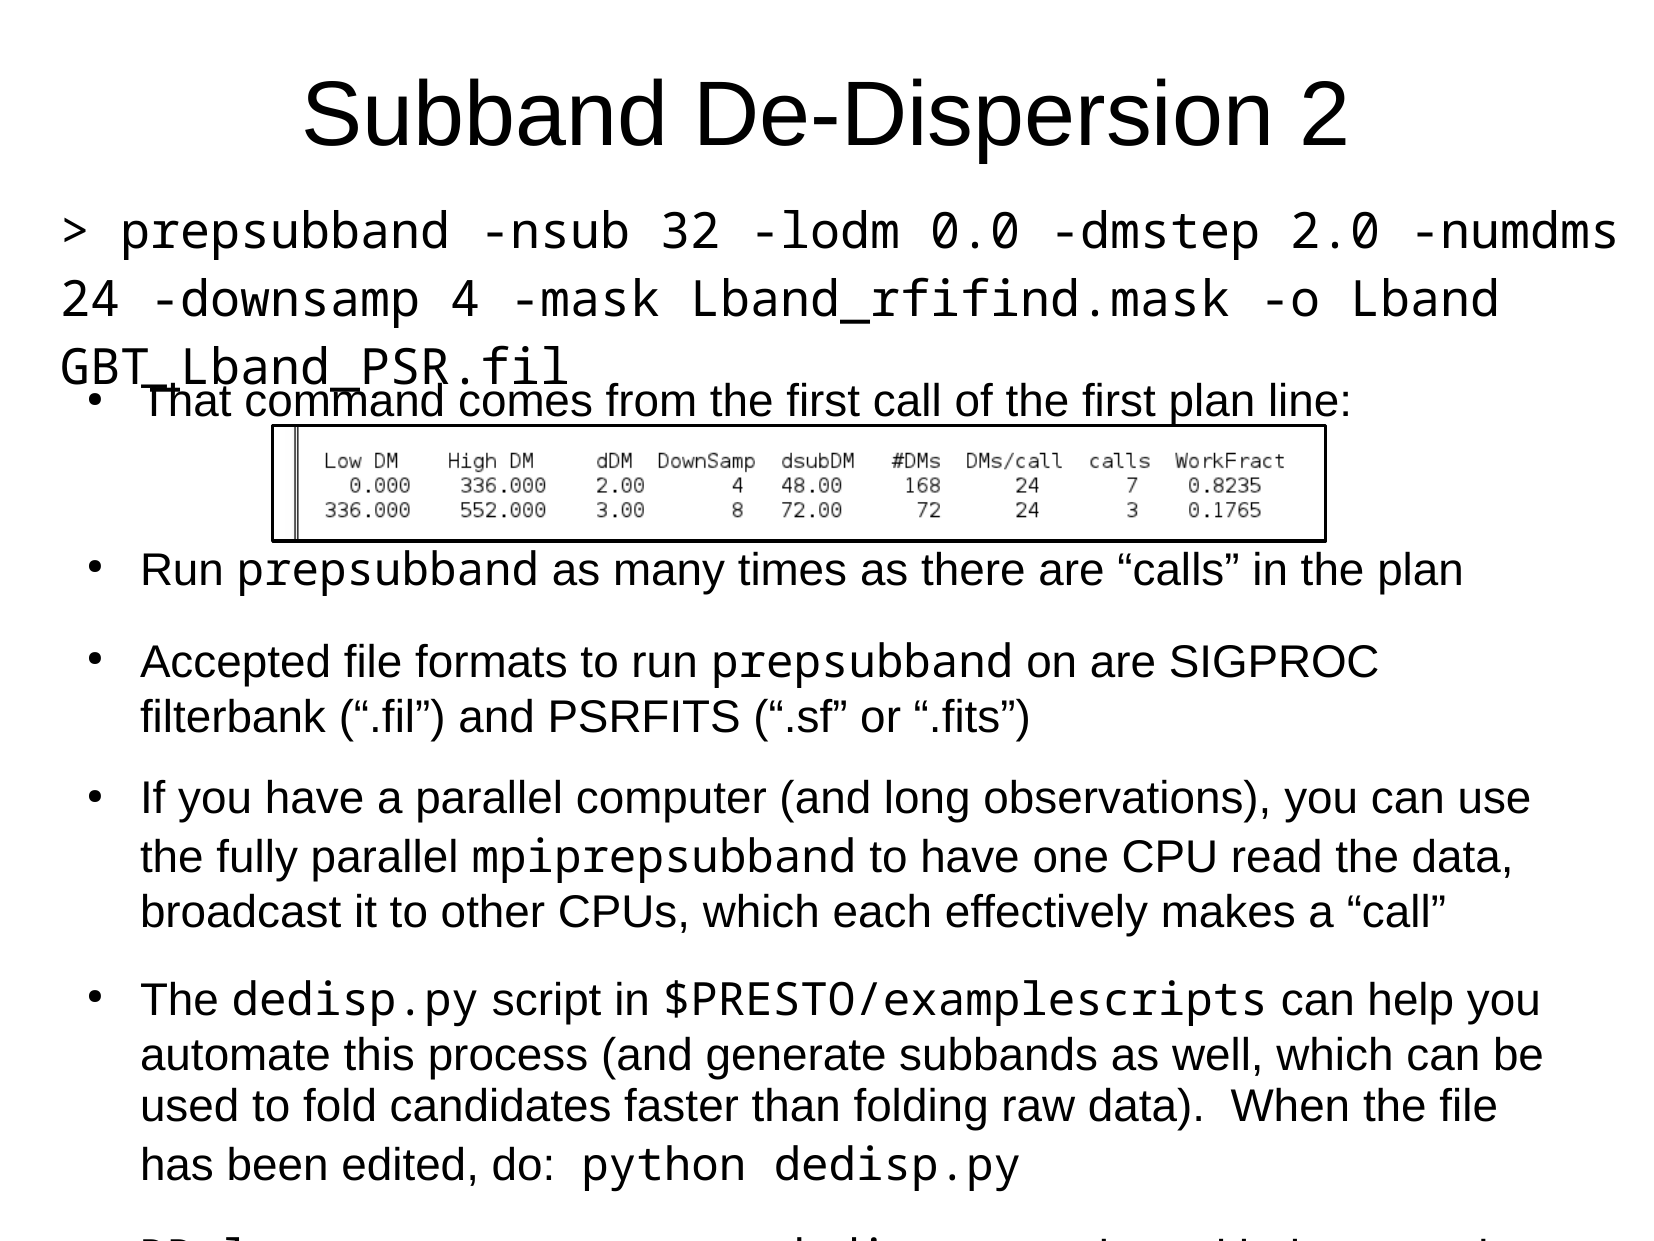

# Subband De-Dispersion 2
> prepsubband -nsub 32 -lodm 0.0 -dmstep 2.0 -numdms 24 -downsamp 4 -mask Lband_rfifind.mask -o Lband GBT_Lband_PSR.fil
That command comes from the first call of the first plan line:
Run prepsubband as many times as there are “calls” in the plan
Accepted file formats to run prepsubband on are SIGPROC filterbank (“.fil”) and PSRFITS (“.sf” or “.fits”)
If you have a parallel computer (and long observations), you can use the fully parallel mpiprepsubband to have one CPU read the data, broadcast it to other CPUs, which each effectively makes a “call”
The dedisp.py script in $PRESTO/examplescripts can help you automate this process (and generate subbands as well, which can be used to fold candidates faster than folding raw data). When the file has been edited, do: python dedisp.py
DDplan.py can now generate dedisp.py scripts with the -w option